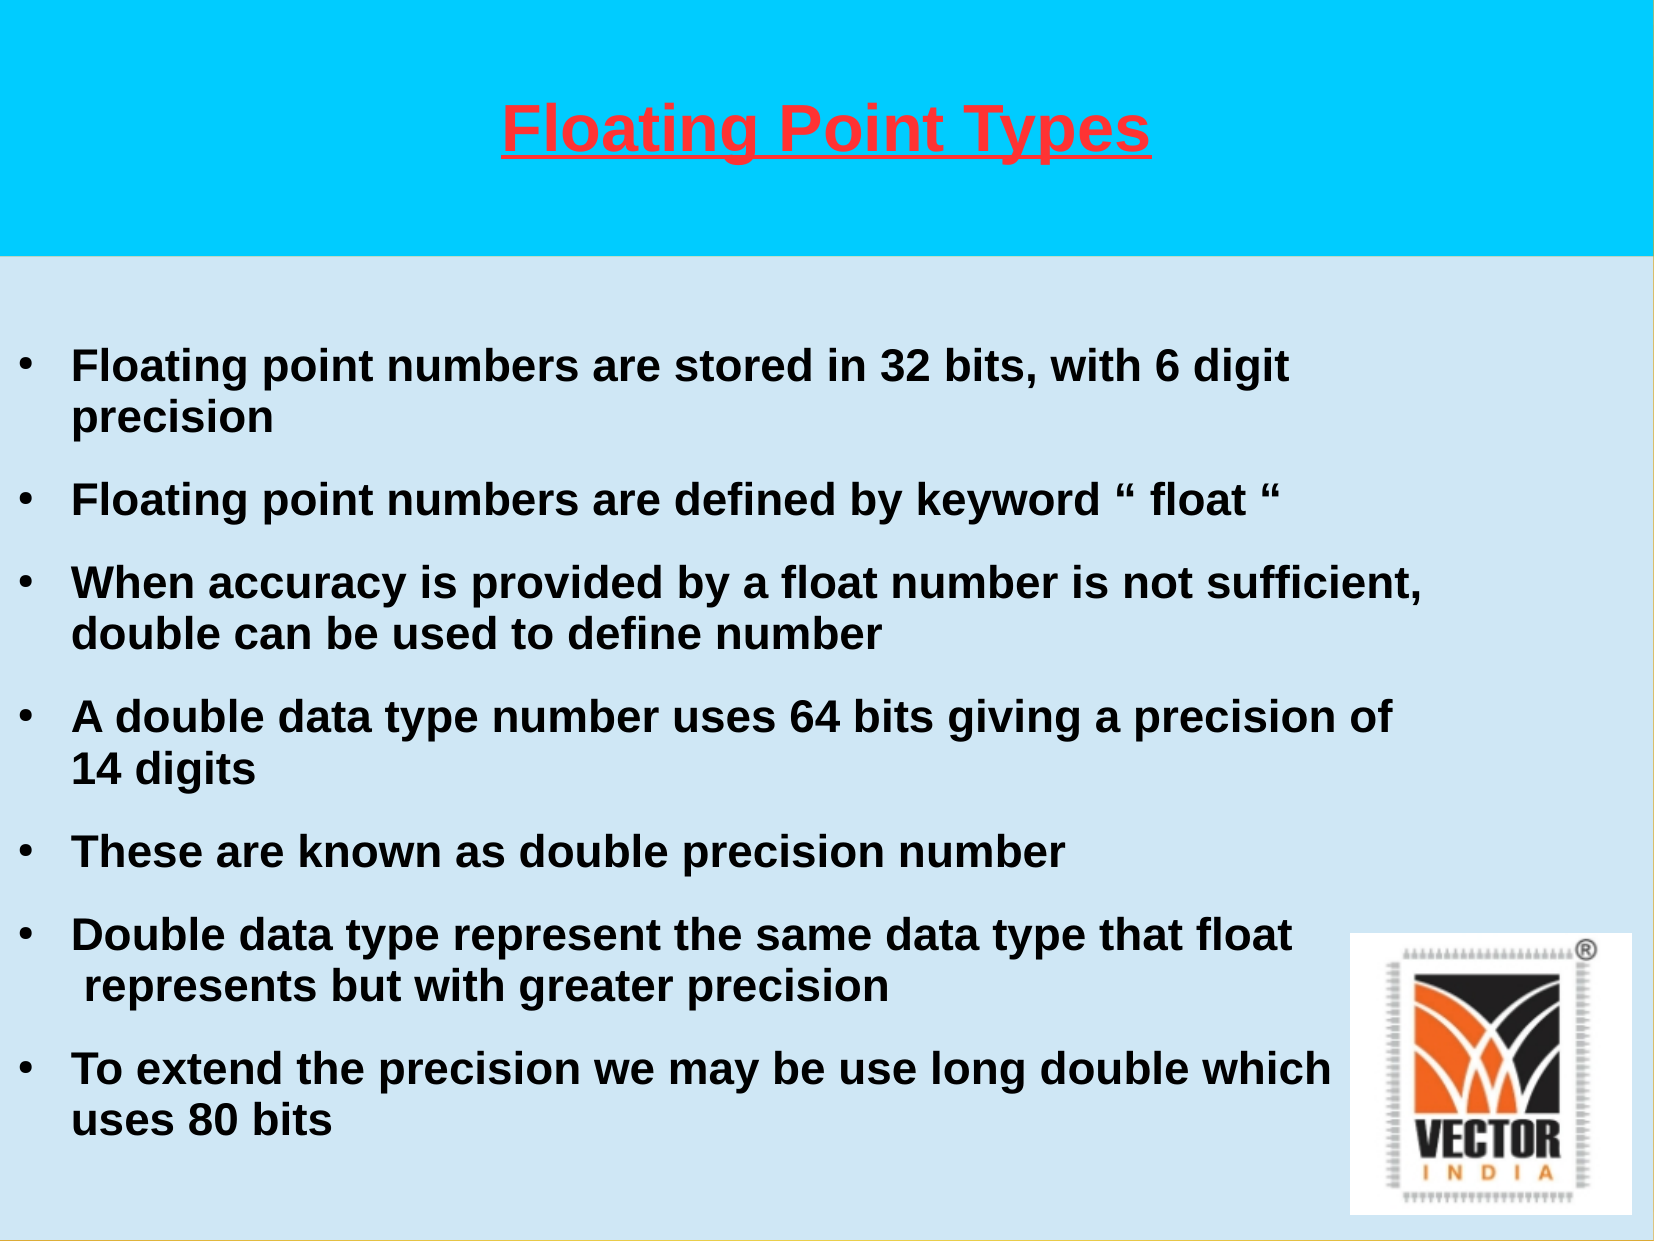

# Floating Point Types
Floating point numbers are stored in 32 bits, with 6 digit precision
Floating point numbers are defined by keyword “ float “
When accuracy is provided by a float number is not sufficient, double can be used to define number
A double data type number uses 64 bits giving a precision of 14 digits
These are known as double precision number
Double data type represent the same data type that float represents but with greater precision
To extend the precision we may be use long double which uses 80 bits